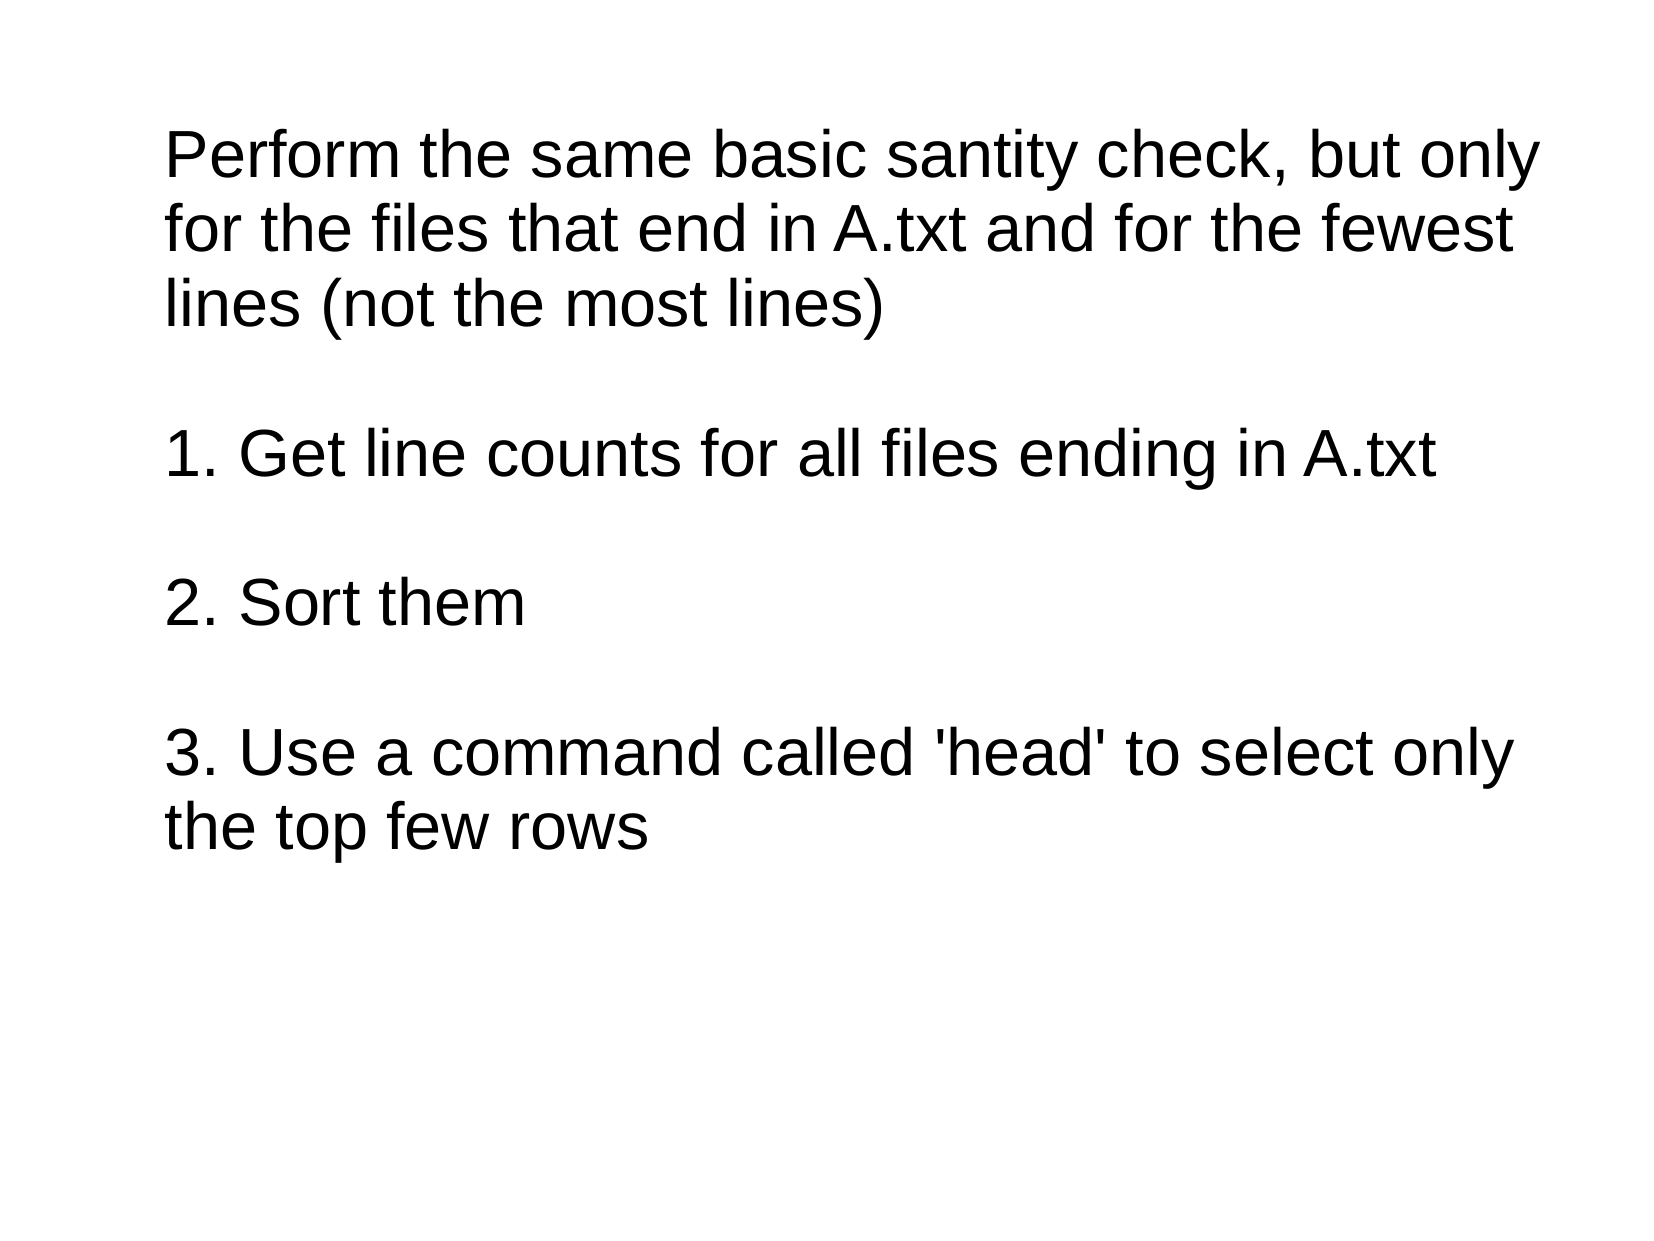

Perform the same basic santity check, but only for the files that end in A.txt and for the fewest lines (not the most lines)
1. Get line counts for all files ending in A.txt
2. Sort them
3. Use a command called 'head' to select only the top few rows